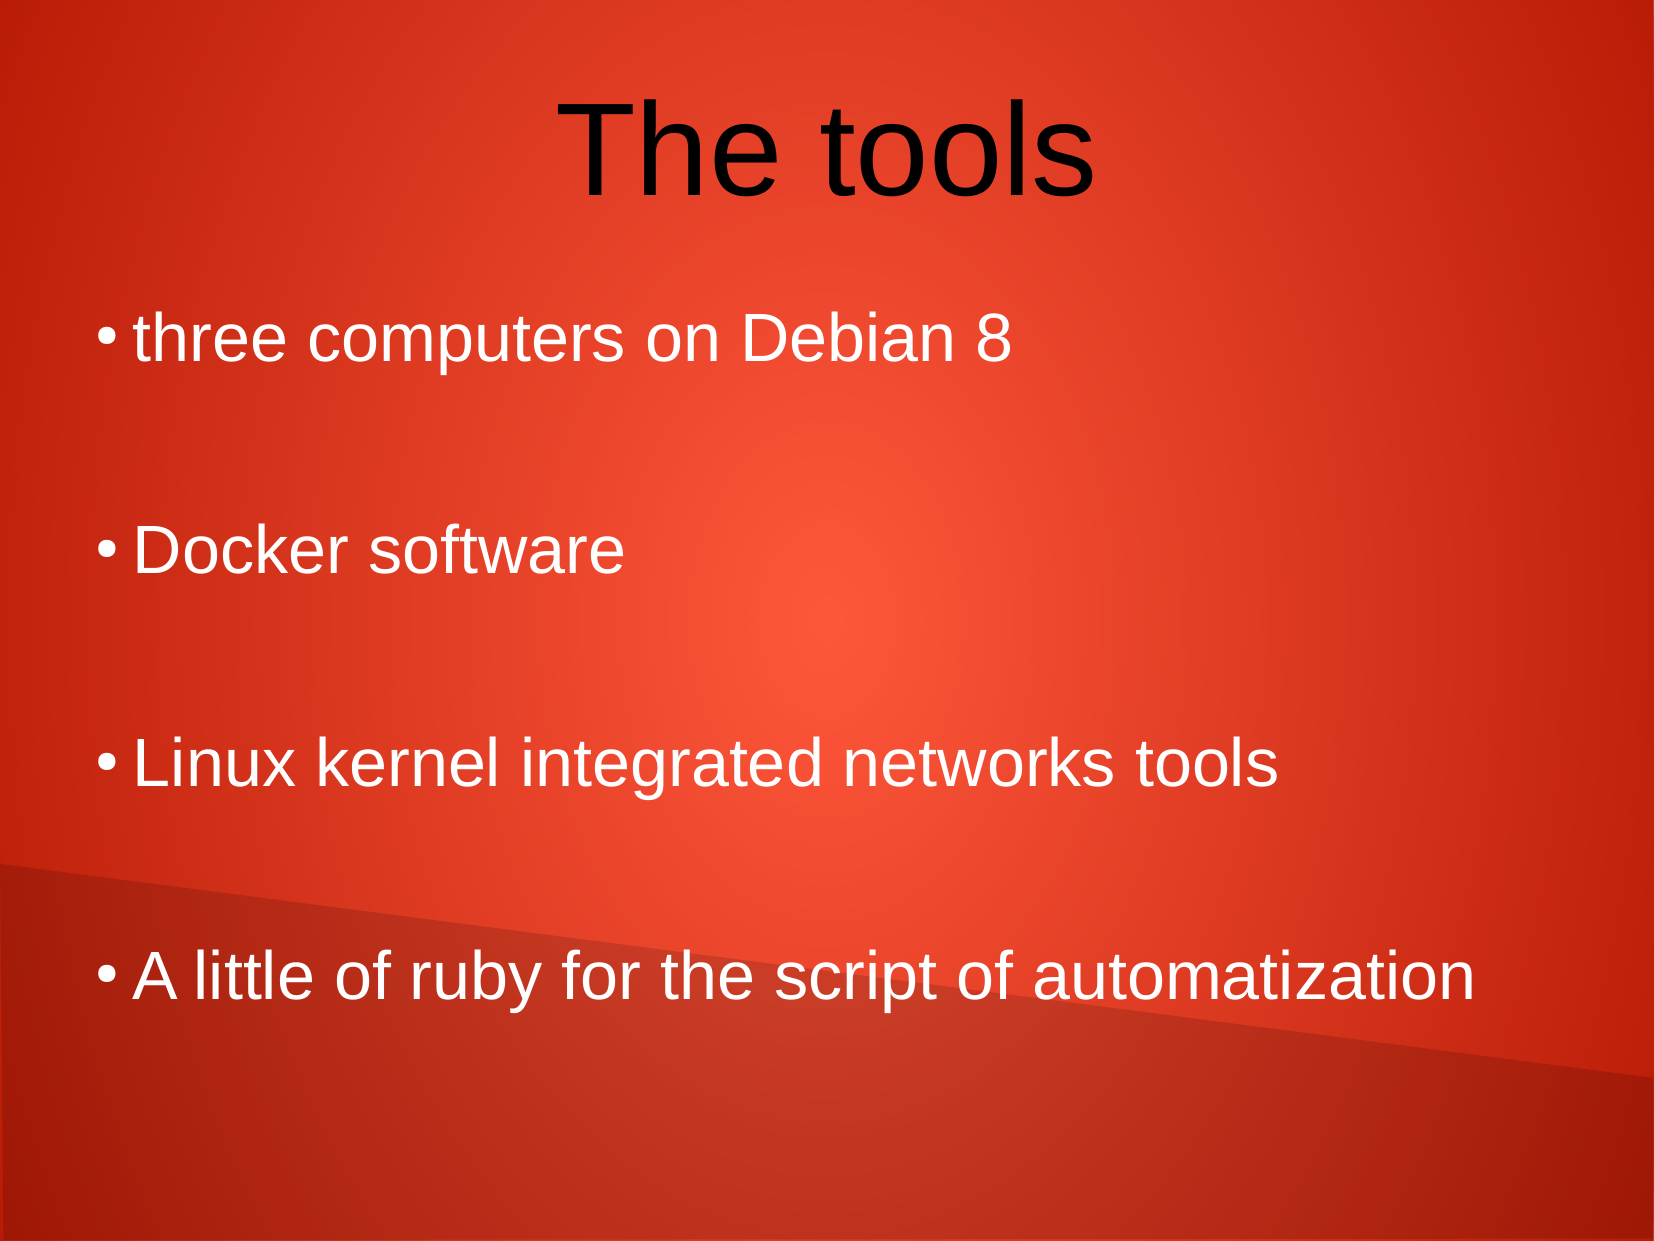

# The tools
three computers on Debian 8
Docker software
Linux kernel integrated networks tools
A little of ruby for the script of automatization